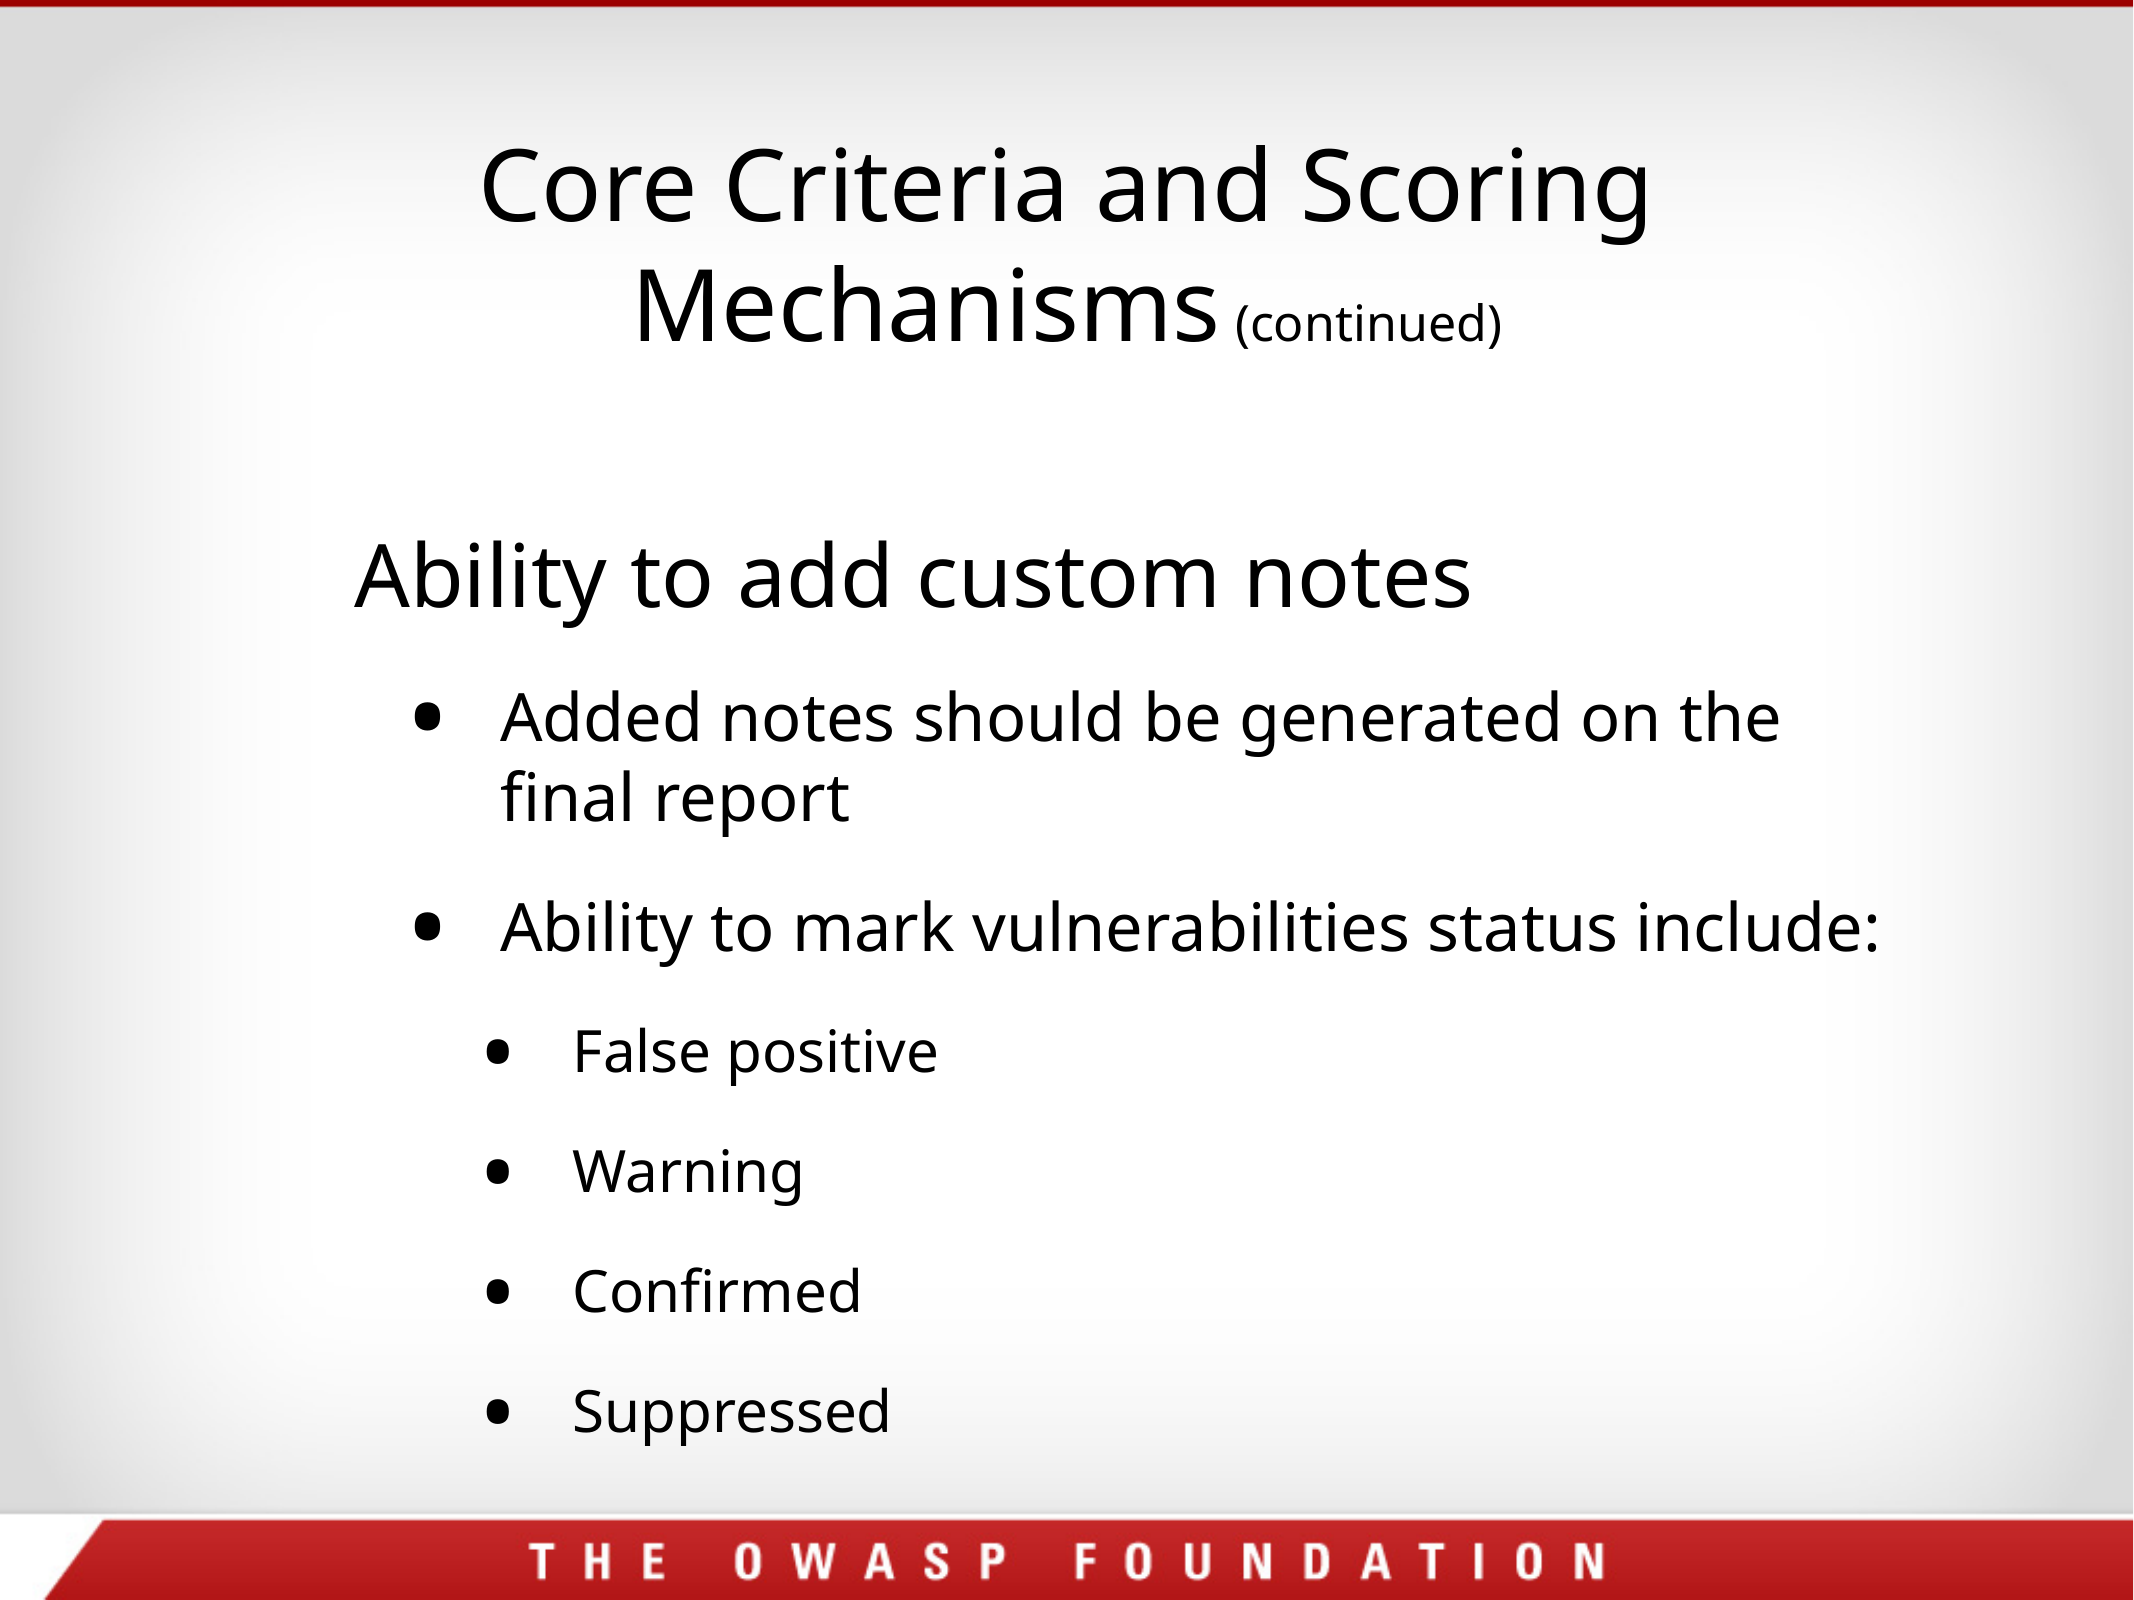

# Core Criteria and Scoring Mechanisms (continued)
Ability to add custom notes
Added notes should be generated on the final report
Ability to mark vulnerabilities status include:
False positive
Warning
Confirmed
Suppressed